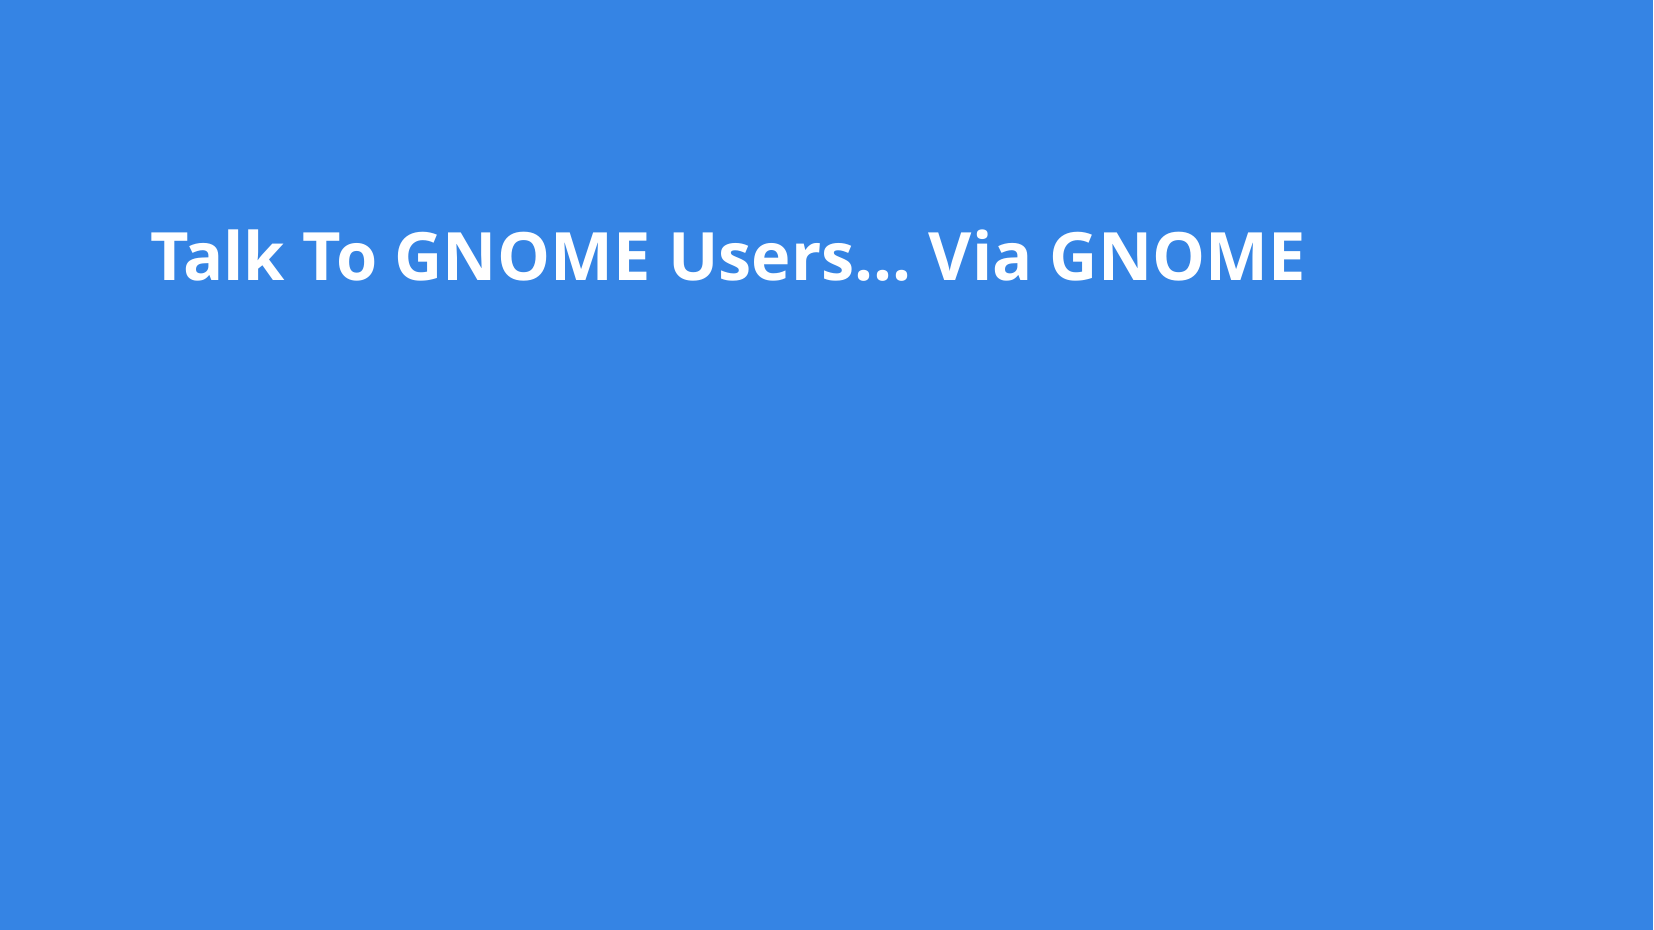

# Talk To GNOME Users... Via GNOME